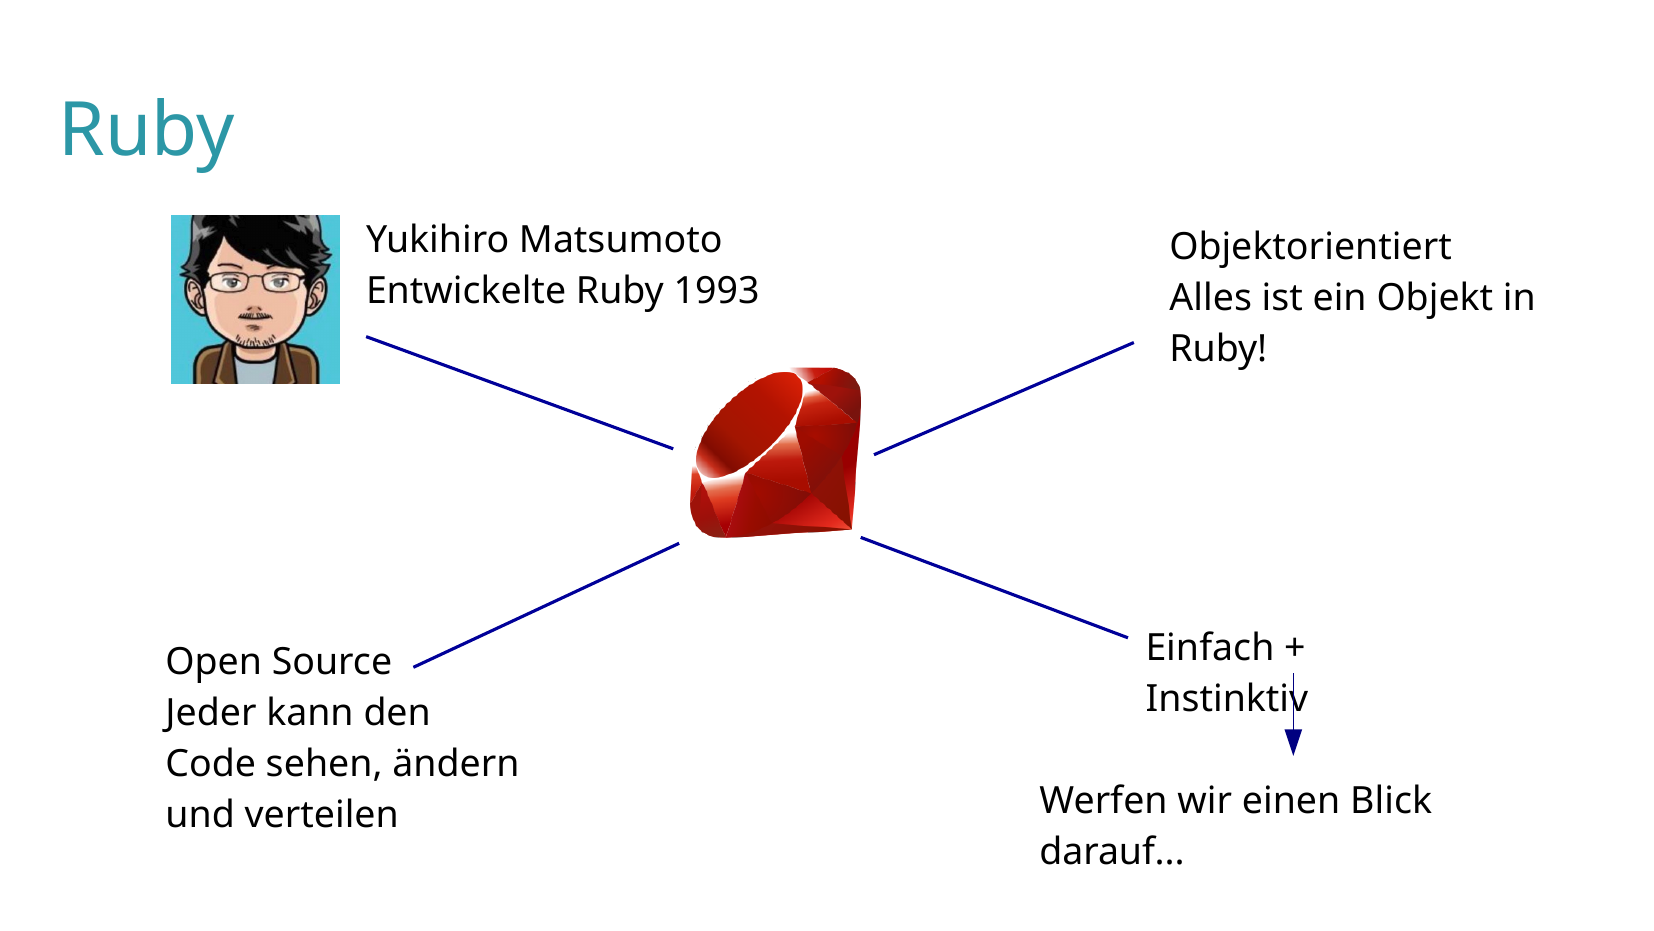

# Ruby
Yukihiro Matsumoto
Entwickelte Ruby 1993
Objektorientiert
Alles ist ein Objekt in Ruby!
Einfach + Instinktiv
Open Source
Jeder kann den Code sehen, ändern und verteilen
Werfen wir einen Blick darauf...